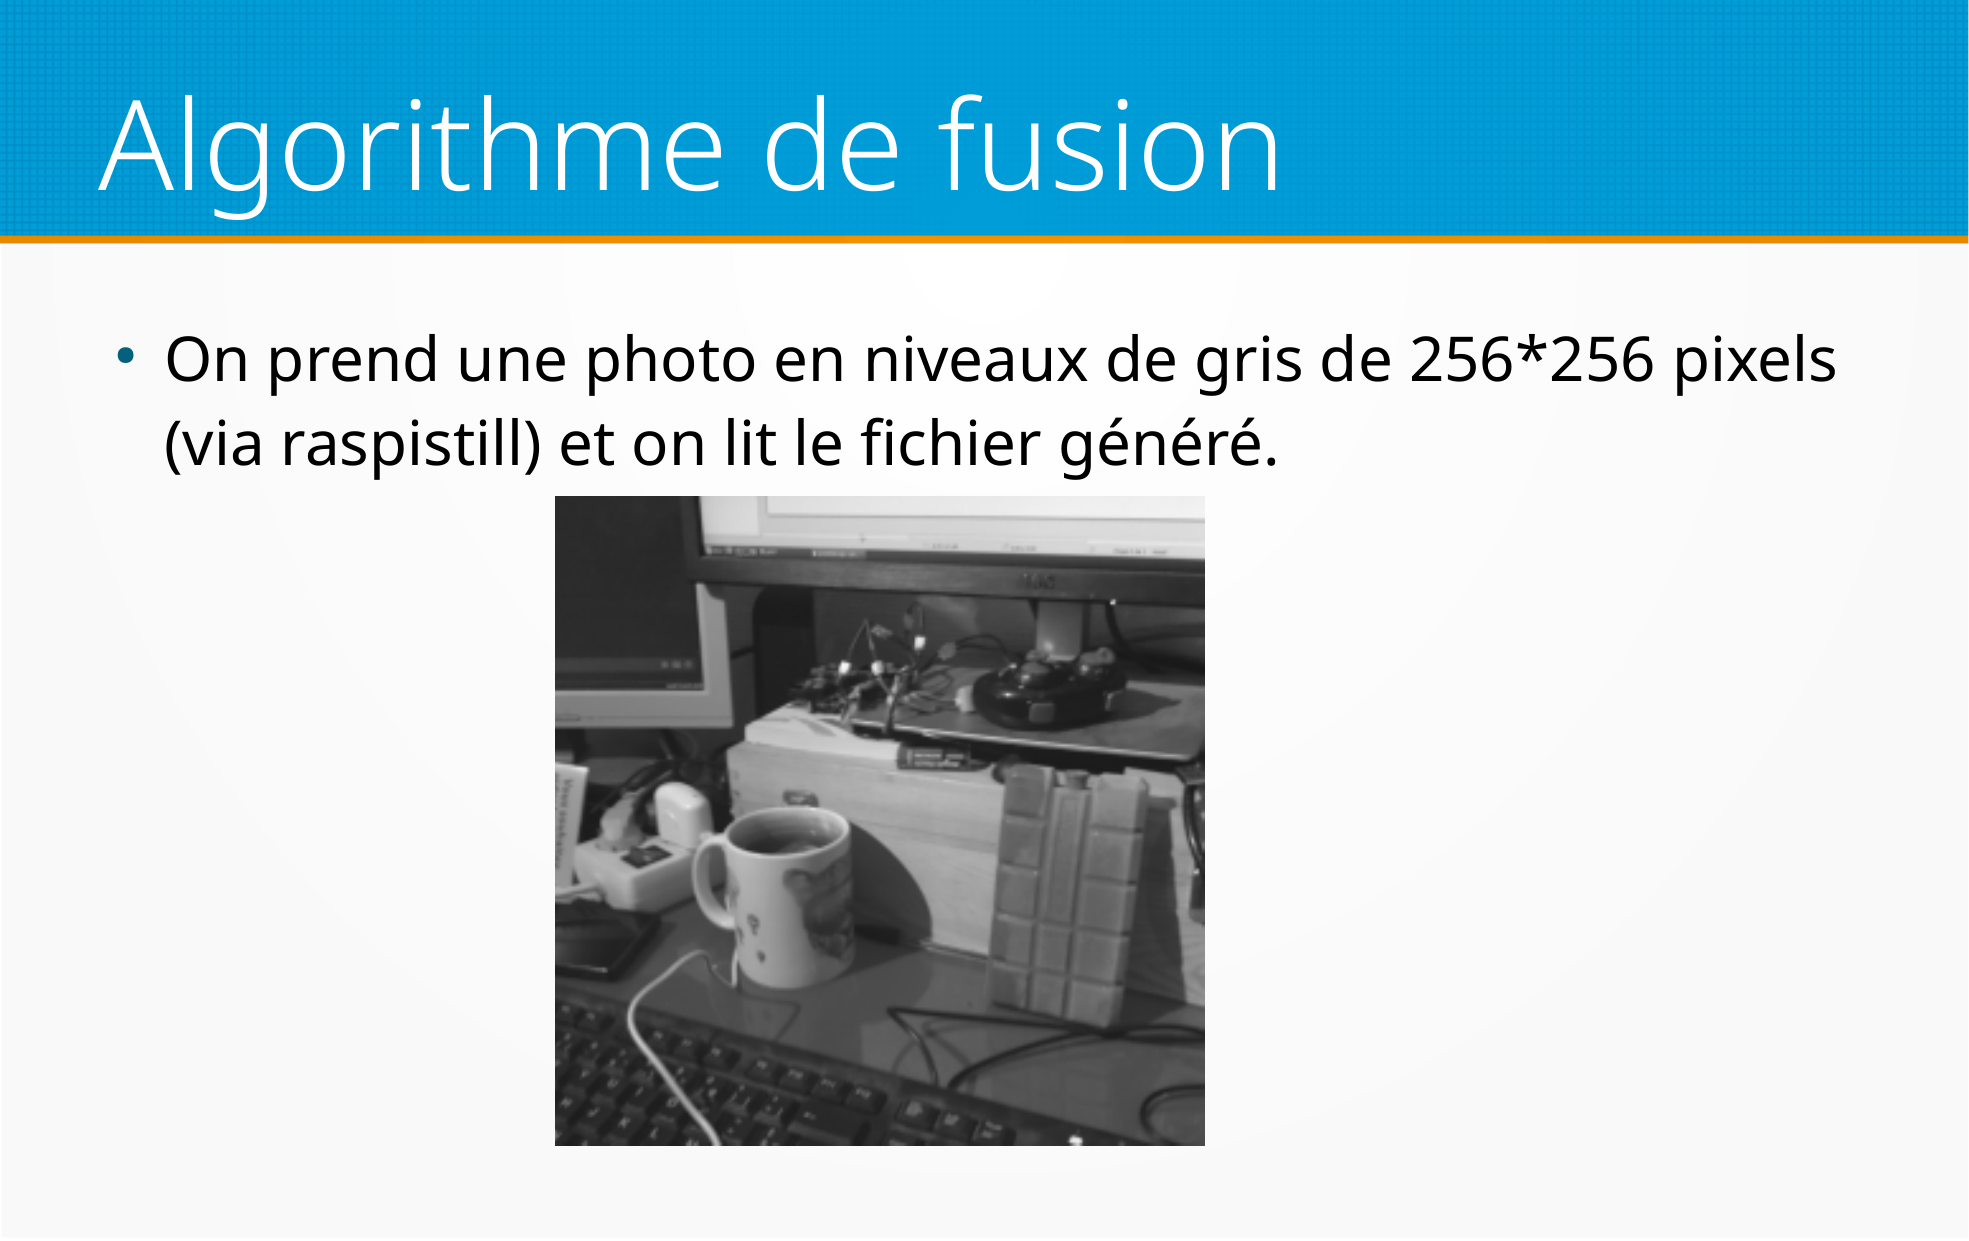

# Algorithme de fusion
On prend une photo en niveaux de gris de 256*256 pixels (via raspistill) et on lit le fichier généré.